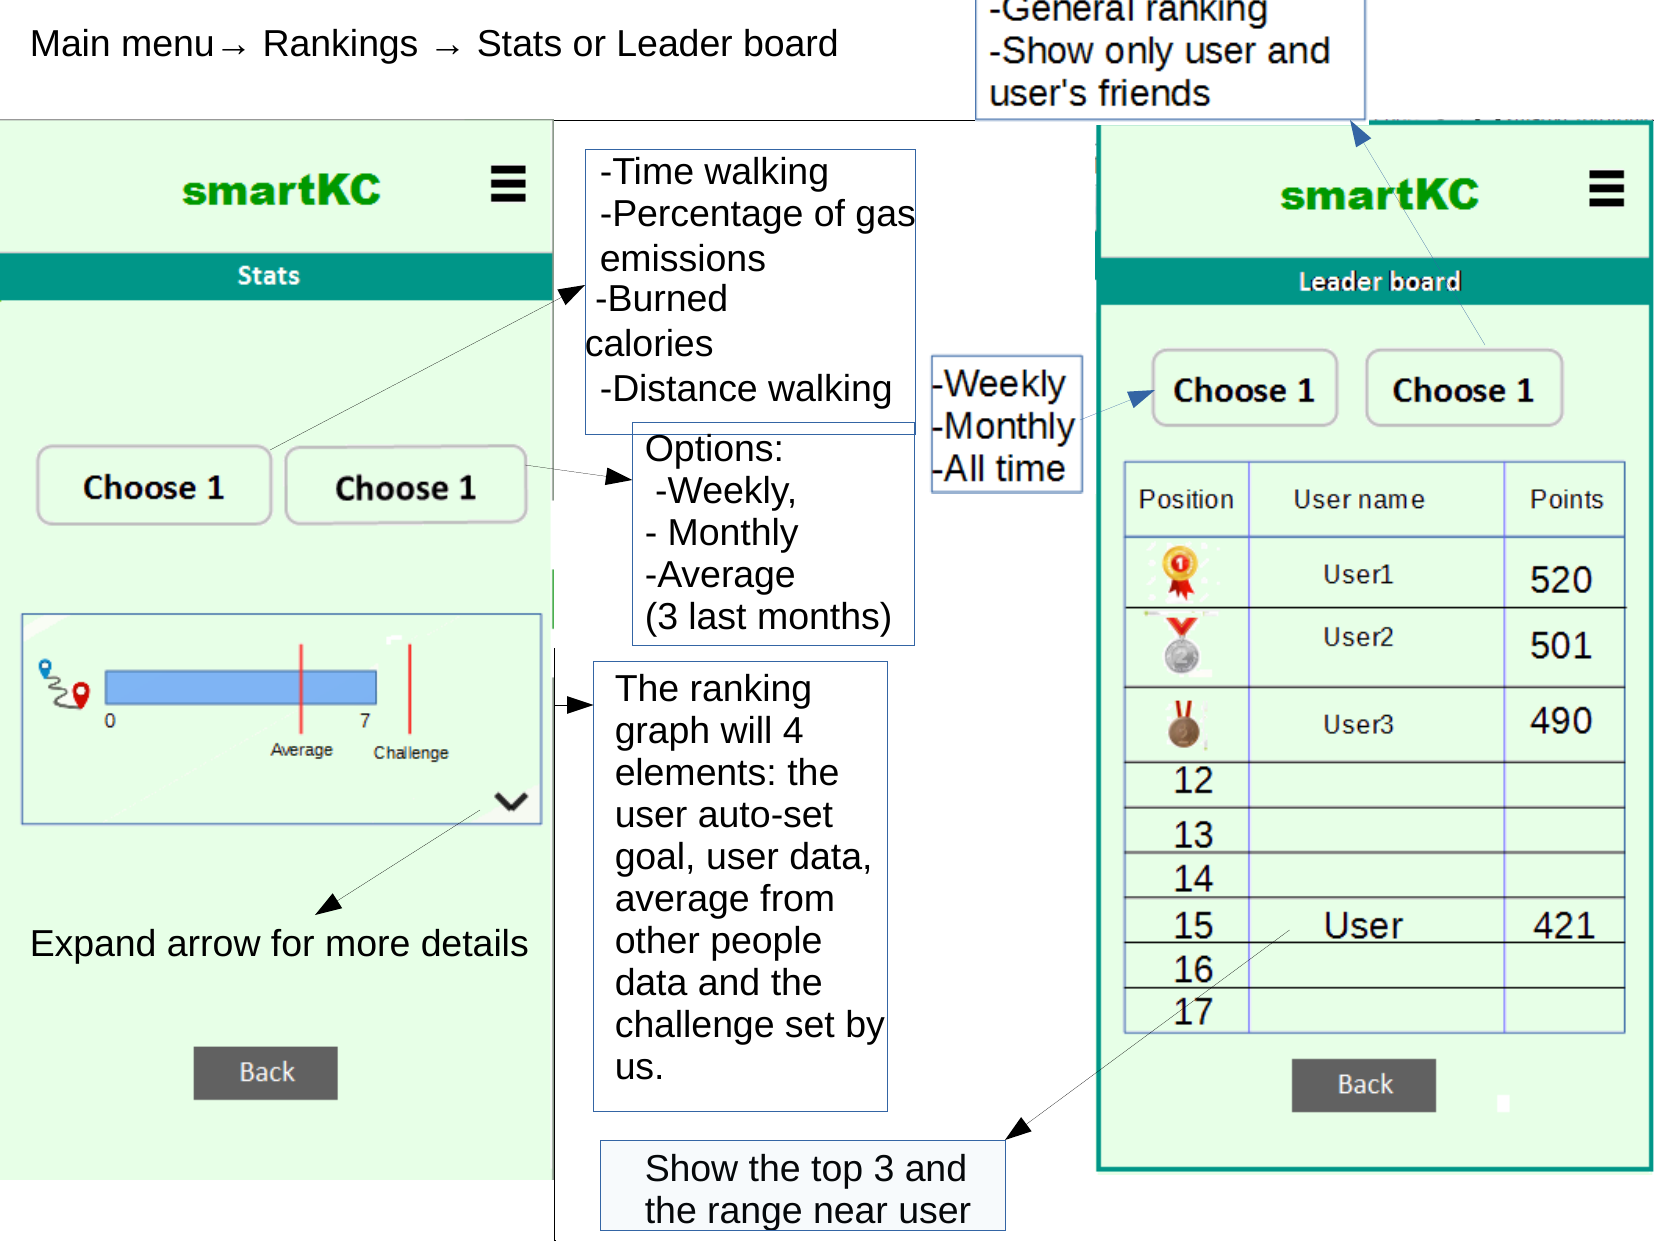

Main menu→ Rankings → Stats or Leader board
-Time walking
-Percentage of gas emissions
 -Burned calories
-Distance walking
Options:
 -Weekly,
- Monthly
-Average
(3 last months)
The ranking graph will 4 elements: the user auto-set goal, user data, average from other people data and the challenge set by us.
Expand arrow for more details
Show the top 3 and the range near user